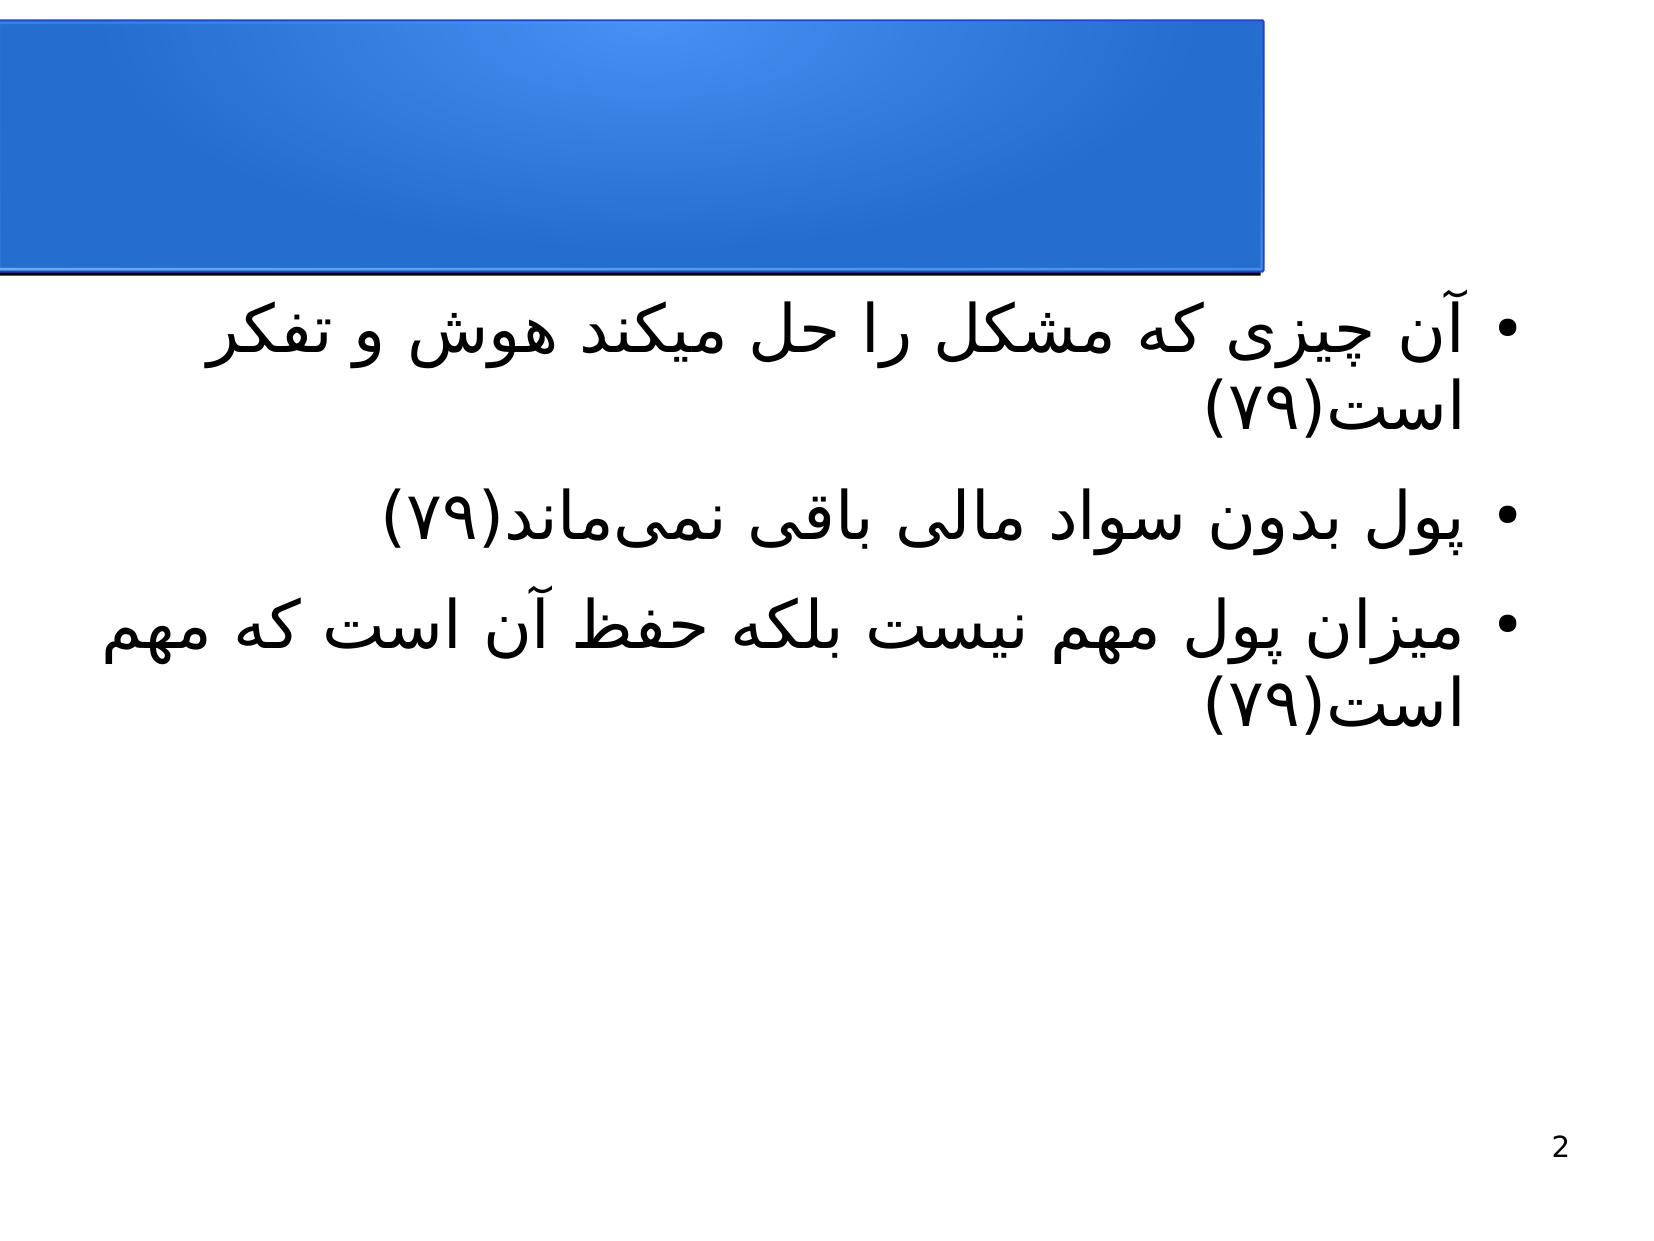

#
آن چیزی که مشکل را حل میکند هوش و تفکر است(۷۹)
پول بدون سواد مالی باقی نمی‌ماند(۷۹)
میزان پول مهم نیست بلکه حفظ آن است که مهم است(۷۹)
2